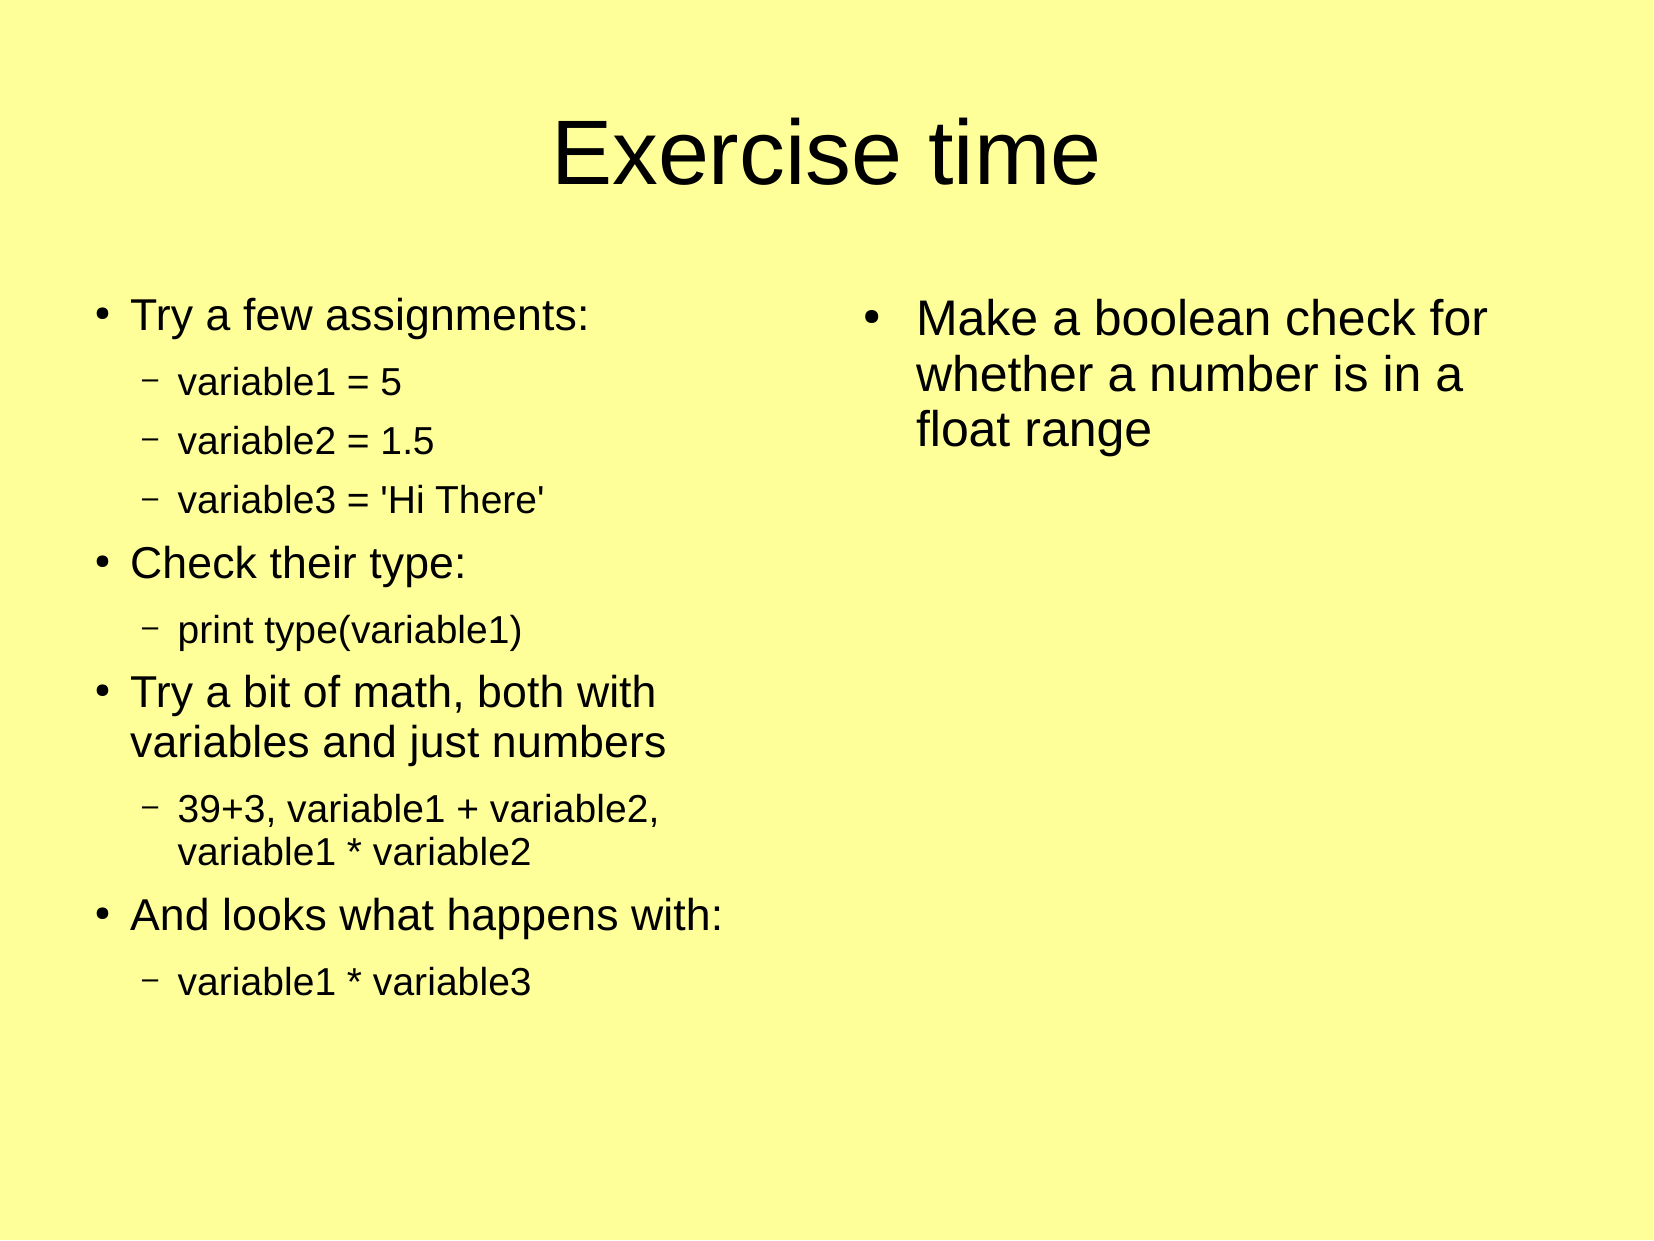

# Exercise time
Try a few assignments:
variable1 = 5
variable2 = 1.5
variable3 = 'Hi There'
Check their type:
print type(variable1)
Try a bit of math, both with variables and just numbers
39+3, variable1 + variable2, variable1 * variable2
And looks what happens with:
variable1 * variable3
Make a boolean check for whether a number is in a float range